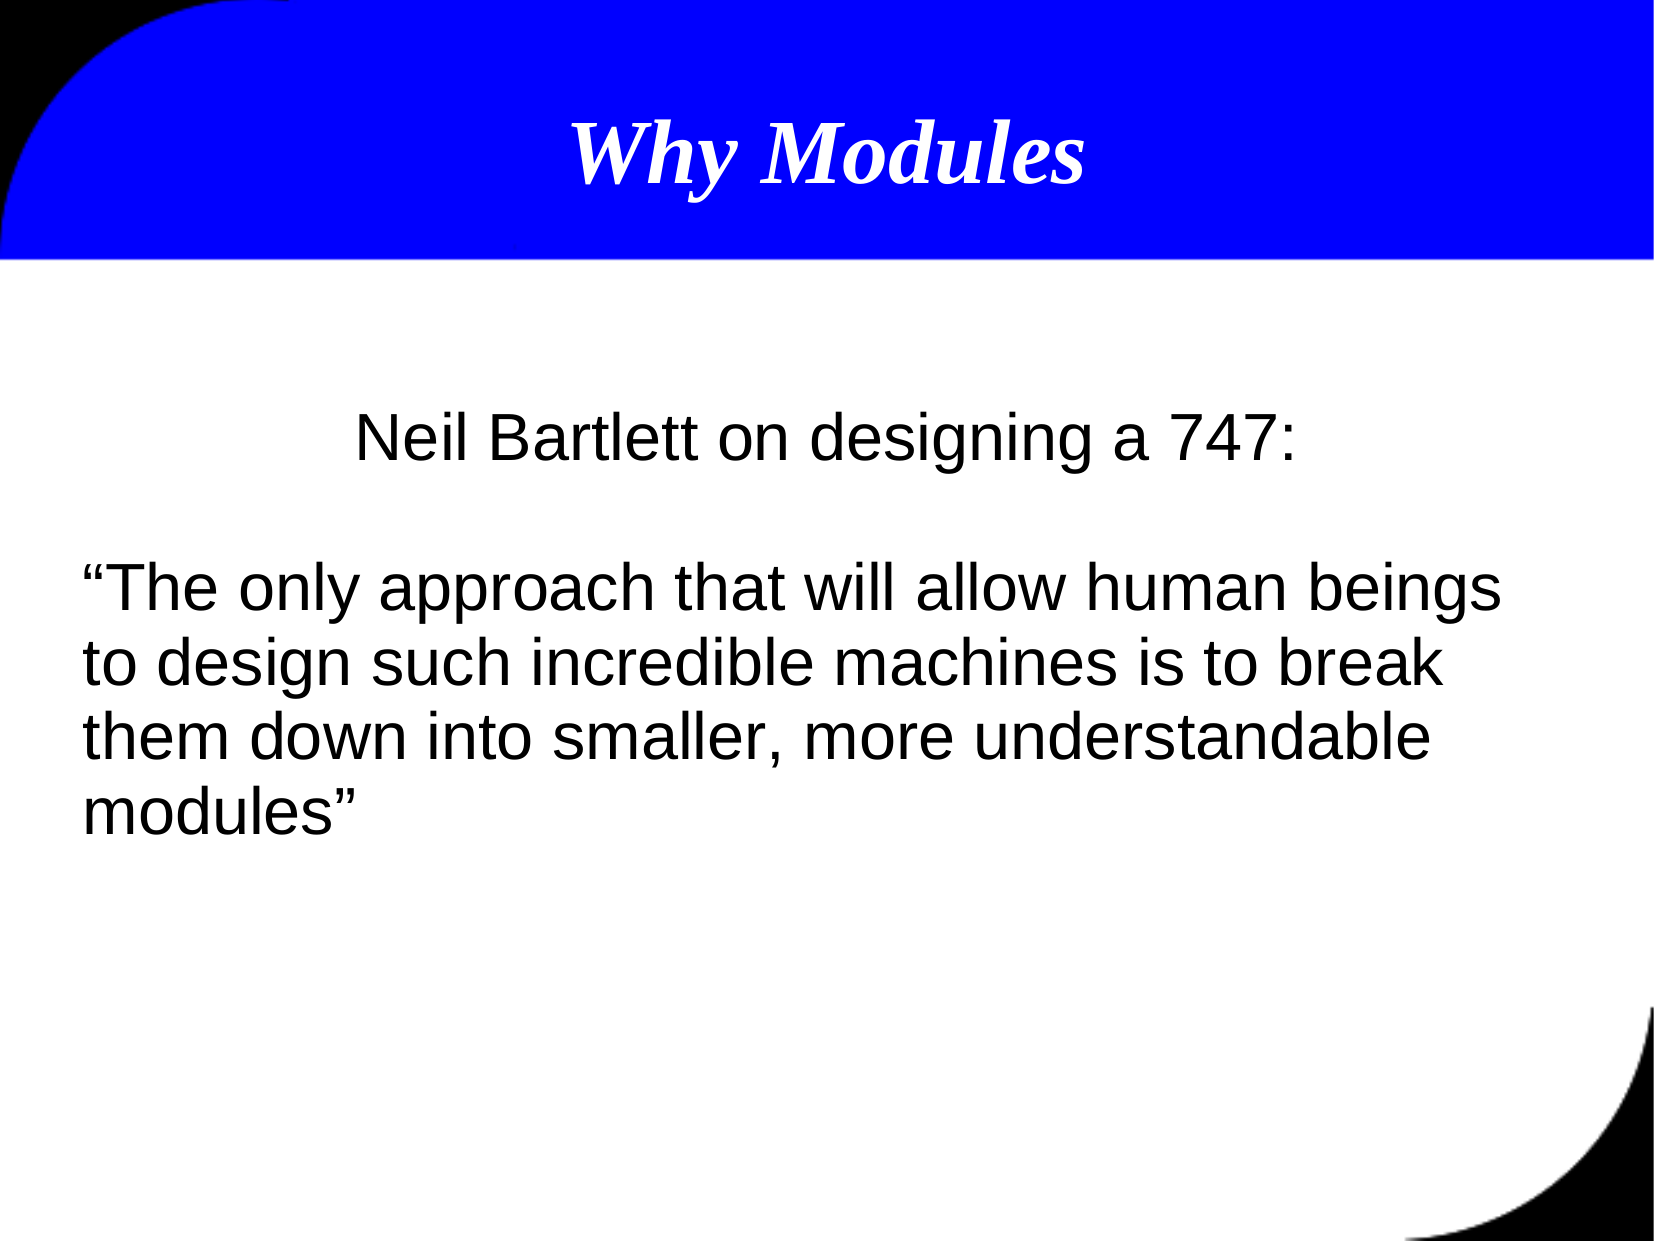

# Why Modules
Neil Bartlett on designing a 747:
“The only approach that will allow human beings to design such incredible machines is to break them down into smaller, more understandable modules”